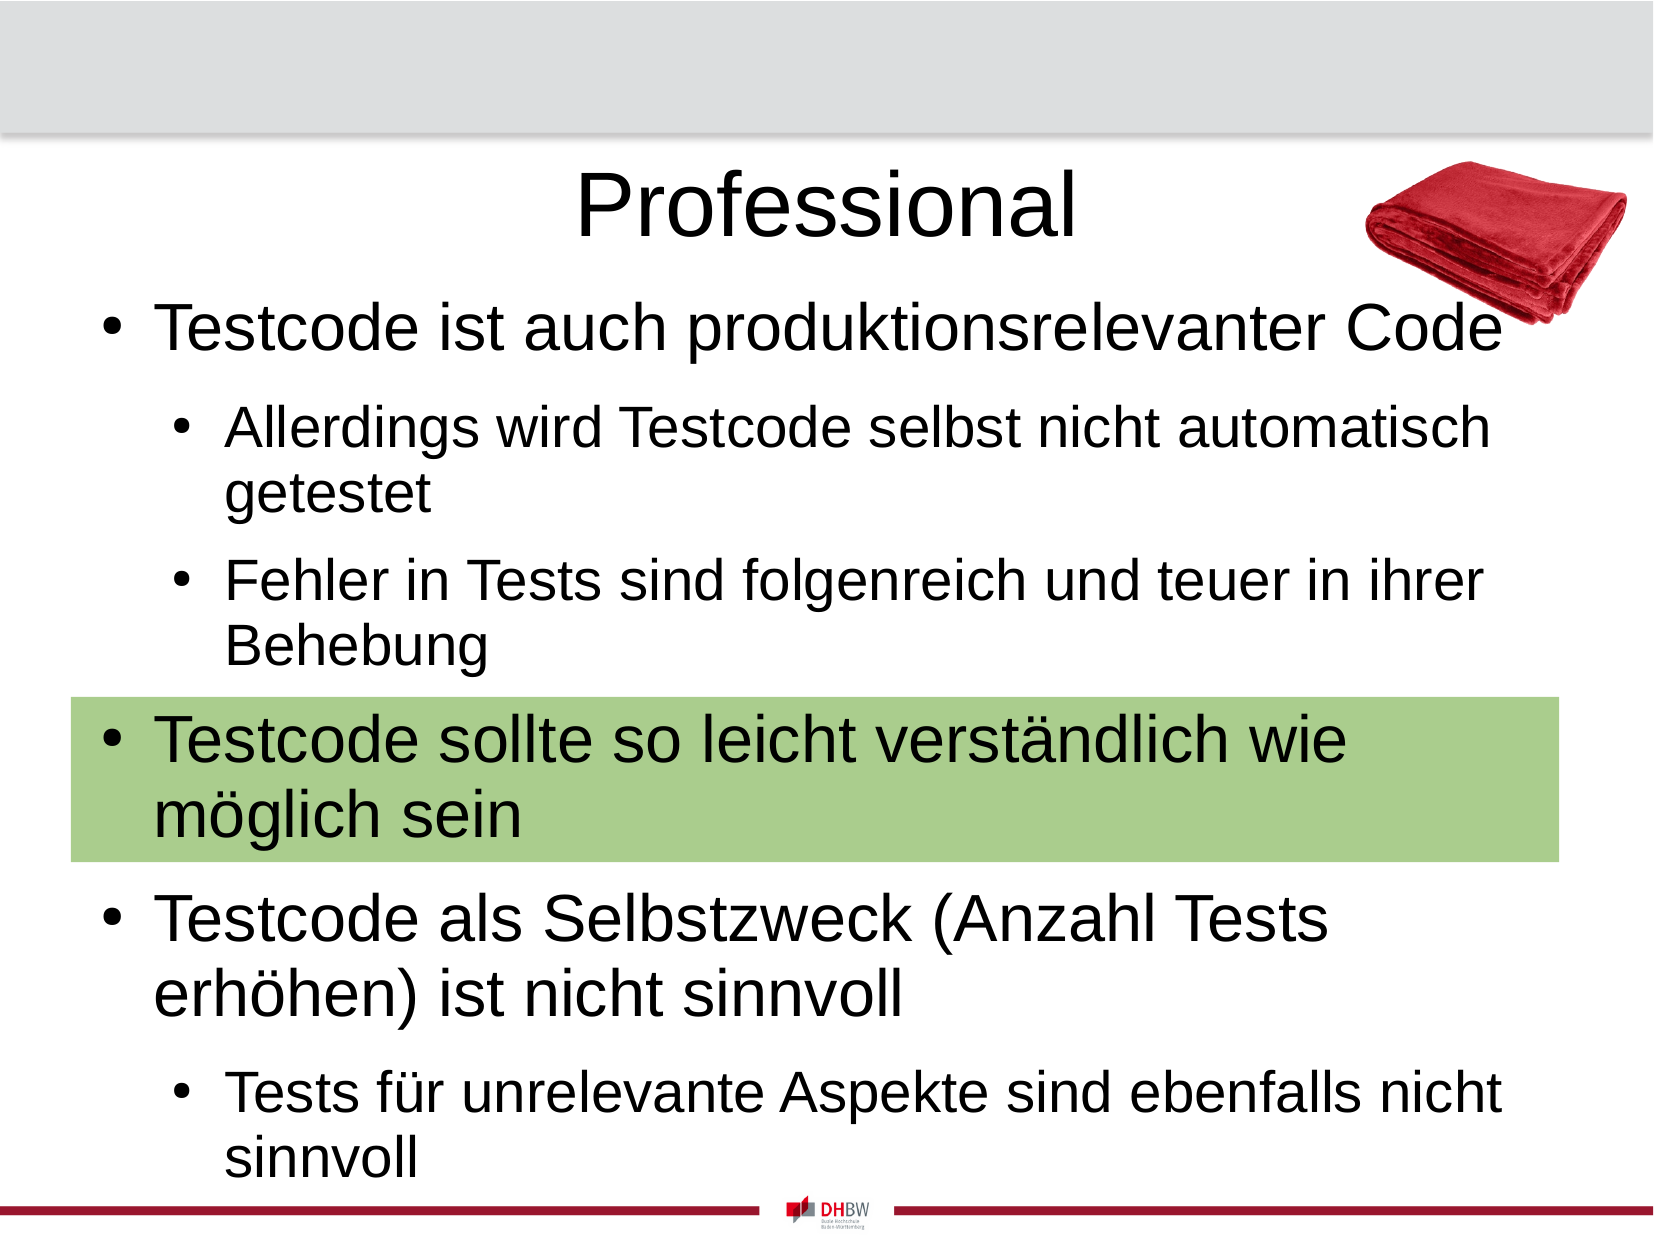

# Professional
Testcode ist auch produktionsrelevanter Code
Allerdings wird Testcode selbst nicht automatisch getestet
Fehler in Tests sind folgenreich und teuer in ihrer Behebung
Testcode sollte so leicht verständlich wie möglich sein
Testcode als Selbstzweck (Anzahl Tests erhöhen) ist nicht sinnvoll
Tests für unrelevante Aspekte sind ebenfalls nicht sinnvoll